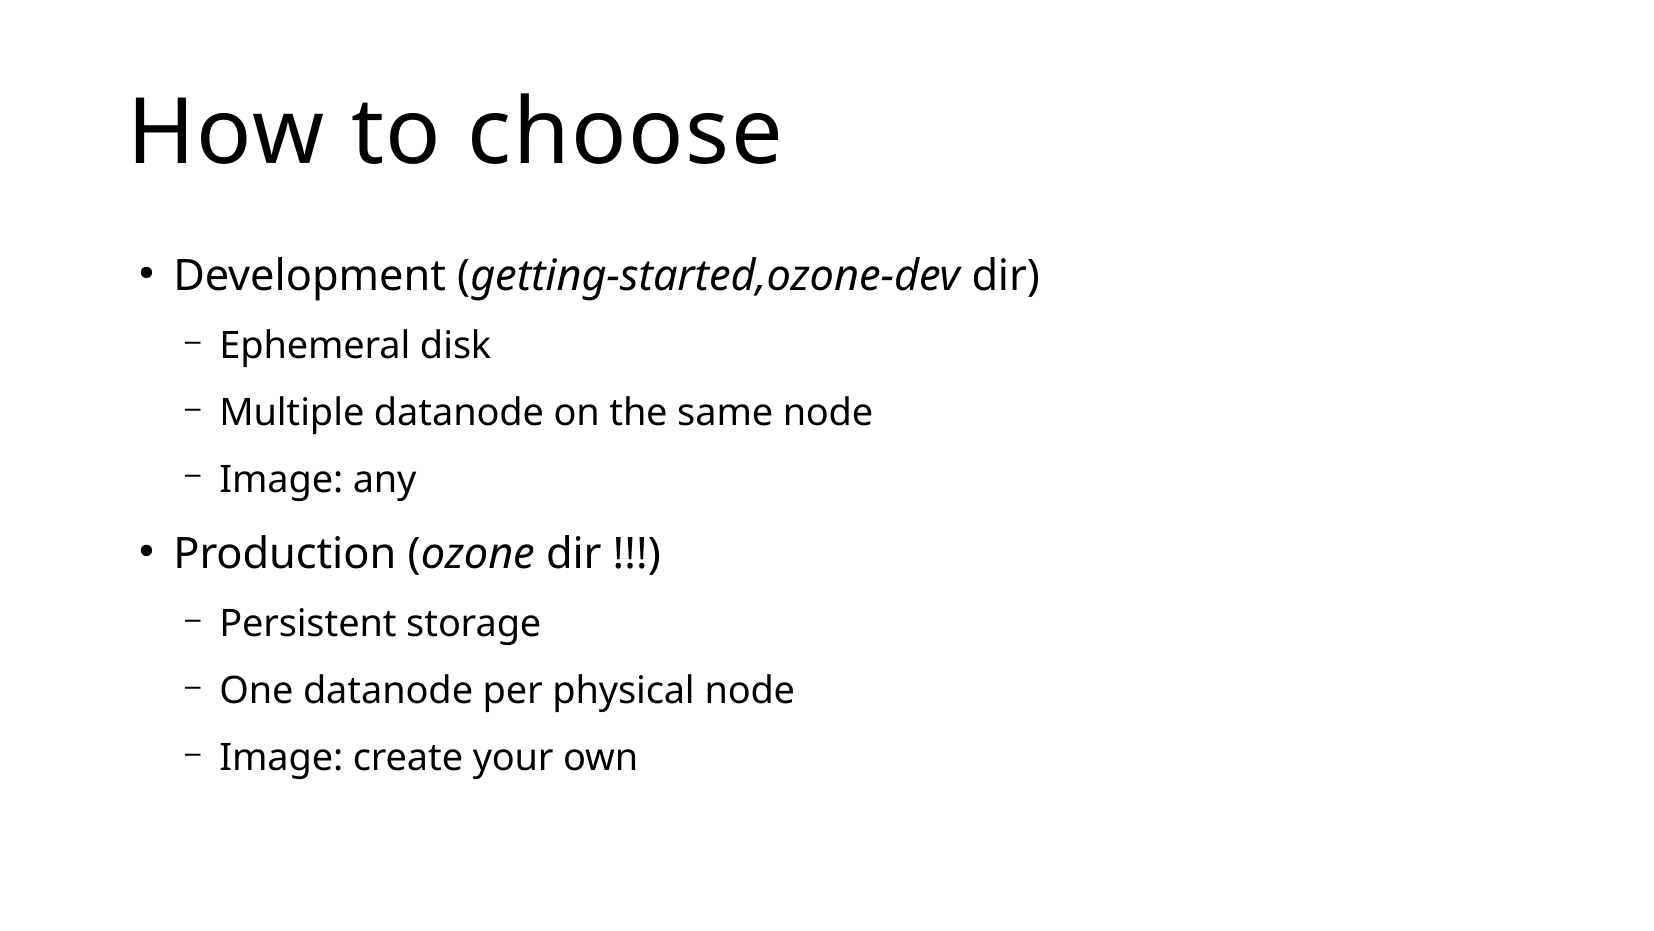

# How to choose
Development (getting-started,ozone-dev dir)
Ephemeral disk
Multiple datanode on the same node
Image: any
Production (ozone dir !!!)
Persistent storage
One datanode per physical node
Image: create your own